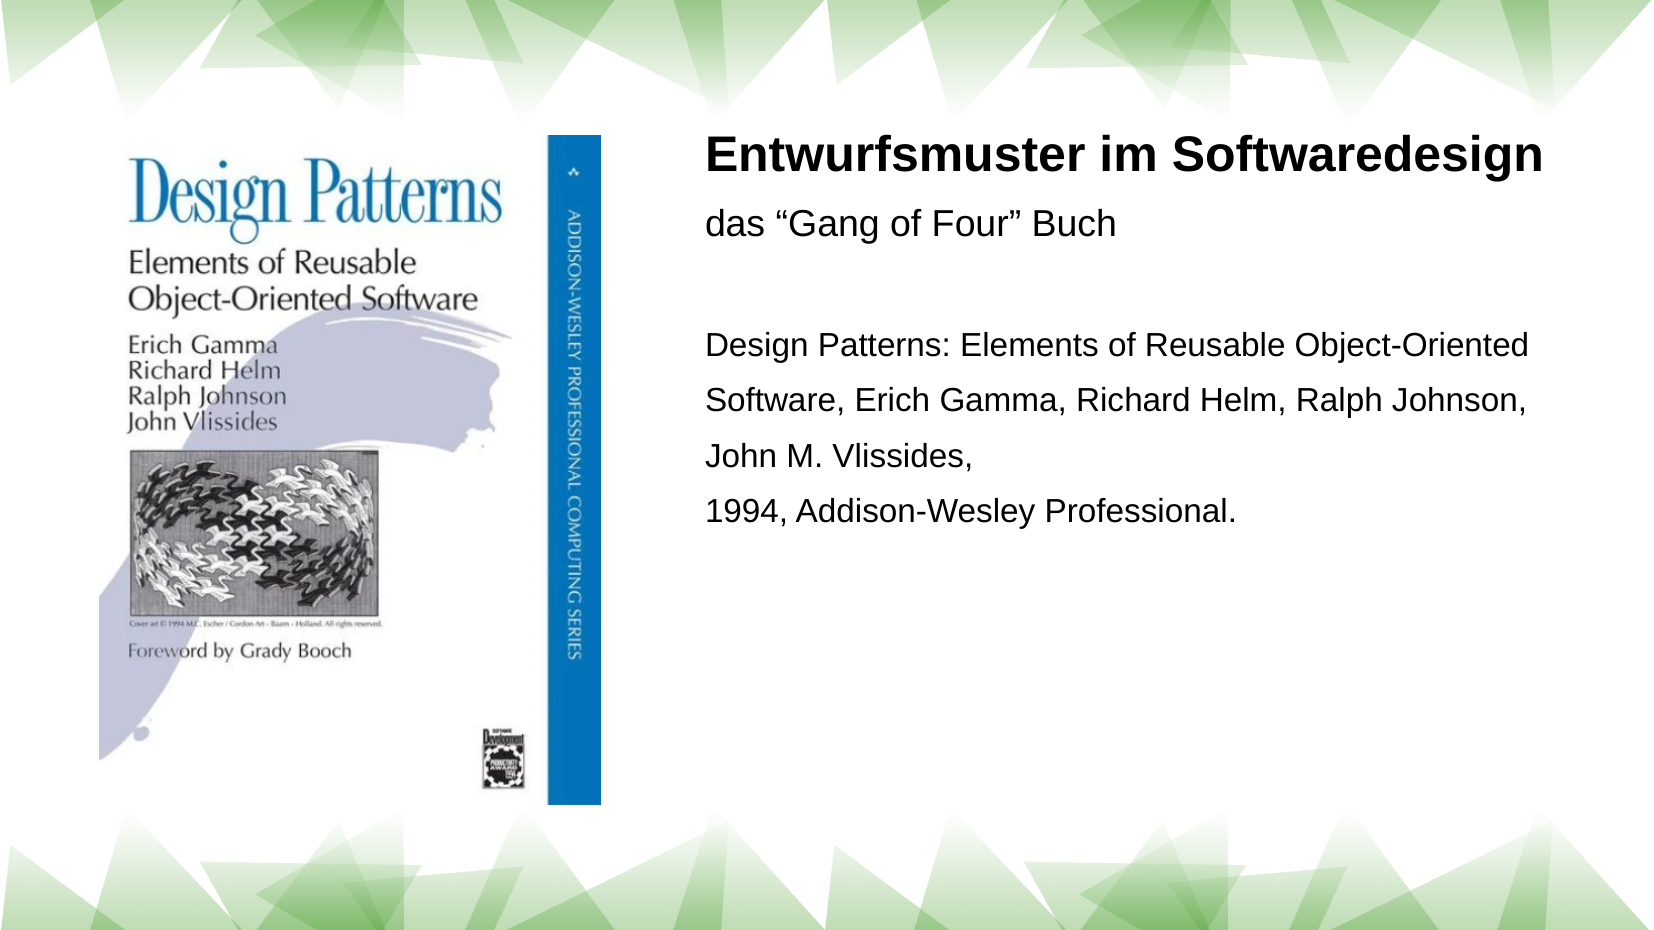

# Entwurfsmuster im Softwaredesign das “Gang of Four” Buch Design Patterns: Elements of Reusable Object-Oriented Software, Erich Gamma, Richard Helm, Ralph Johnson, John M. Vlissides, 1994, Addison-Wesley Professional.